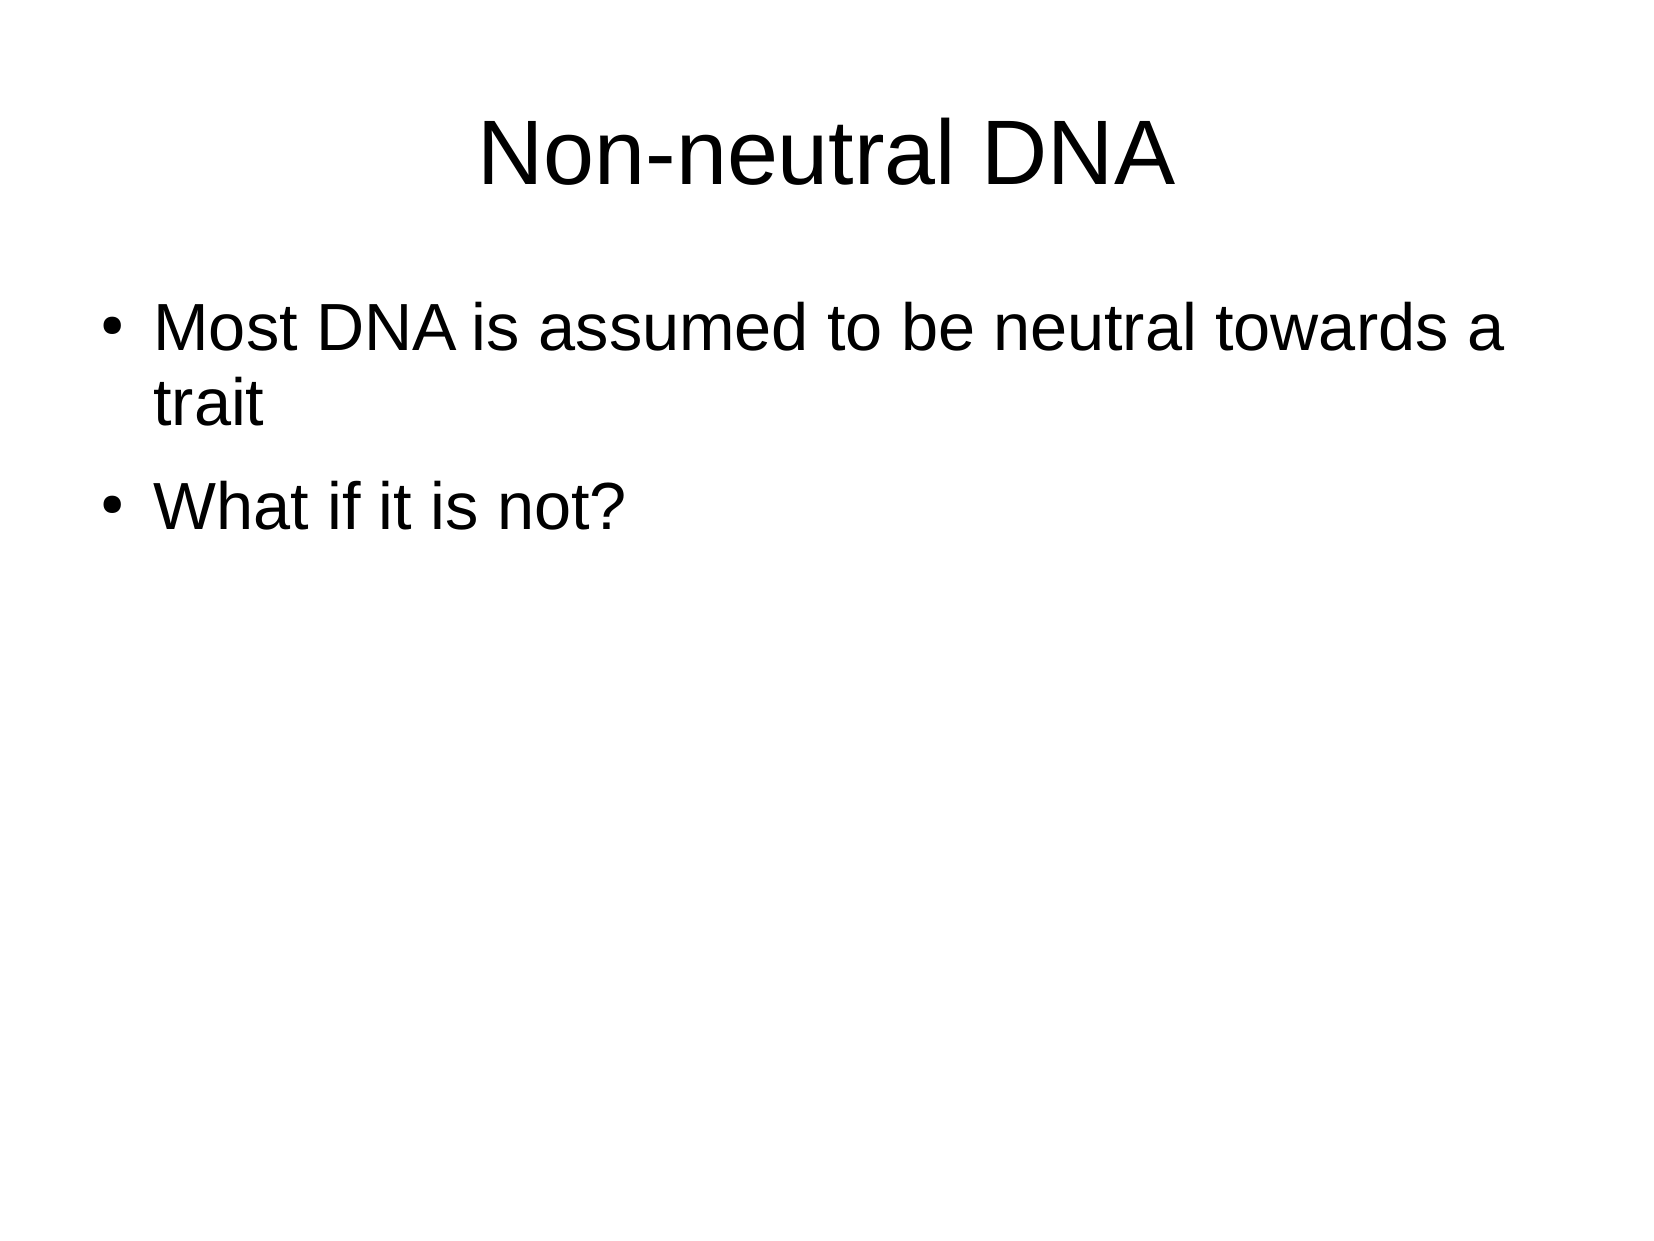

# Non-neutral DNA
Most DNA is assumed to be neutral towards a trait
What if it is not?